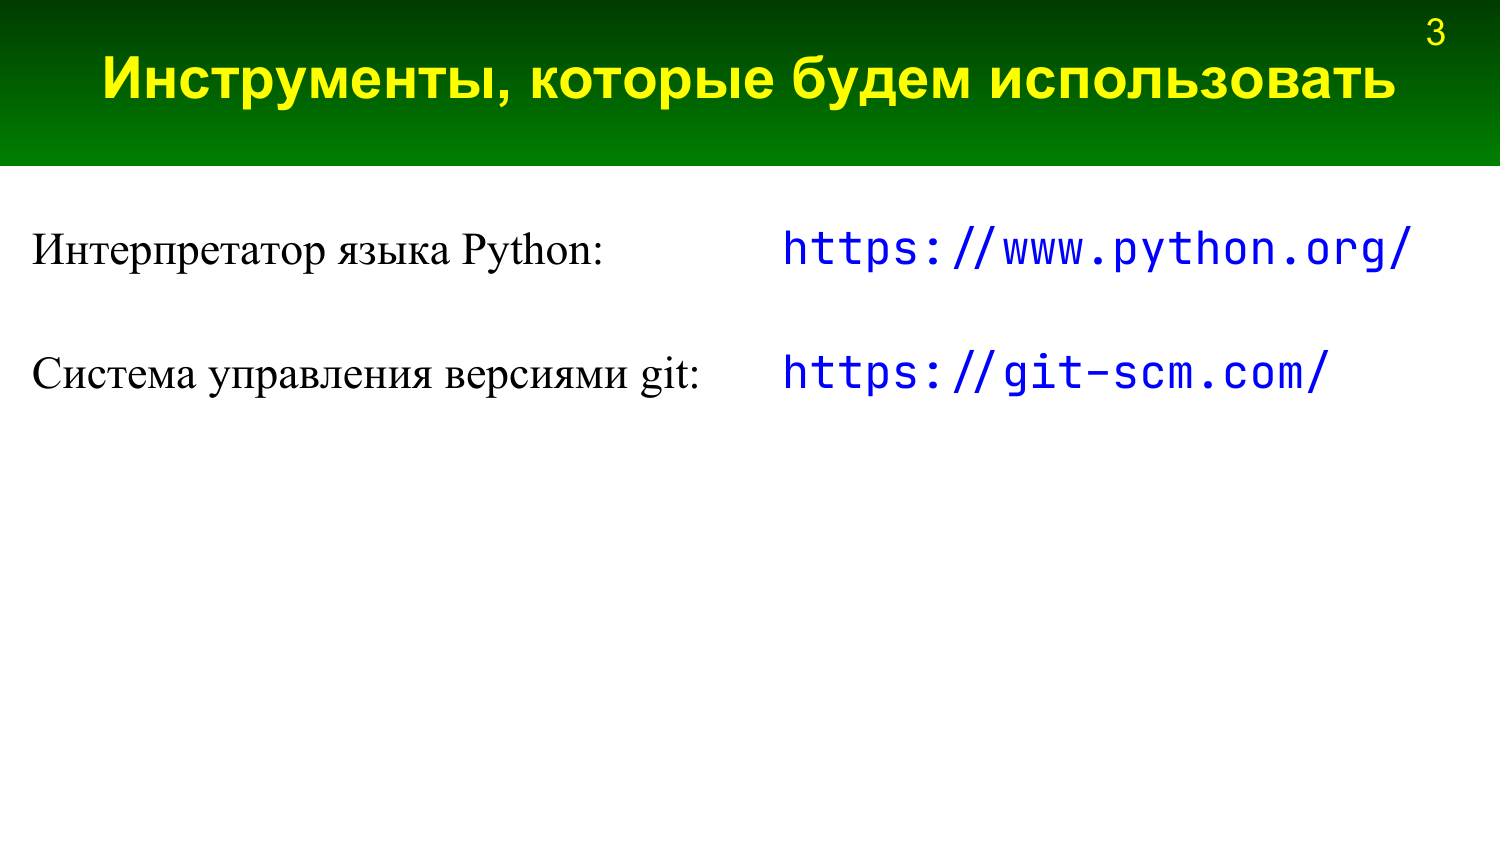

# Инструменты, которые будем использовать
Интерпретатор языка Python: 		https://www.python.org/
Система управления версиями git: 	https://git-scm.com/